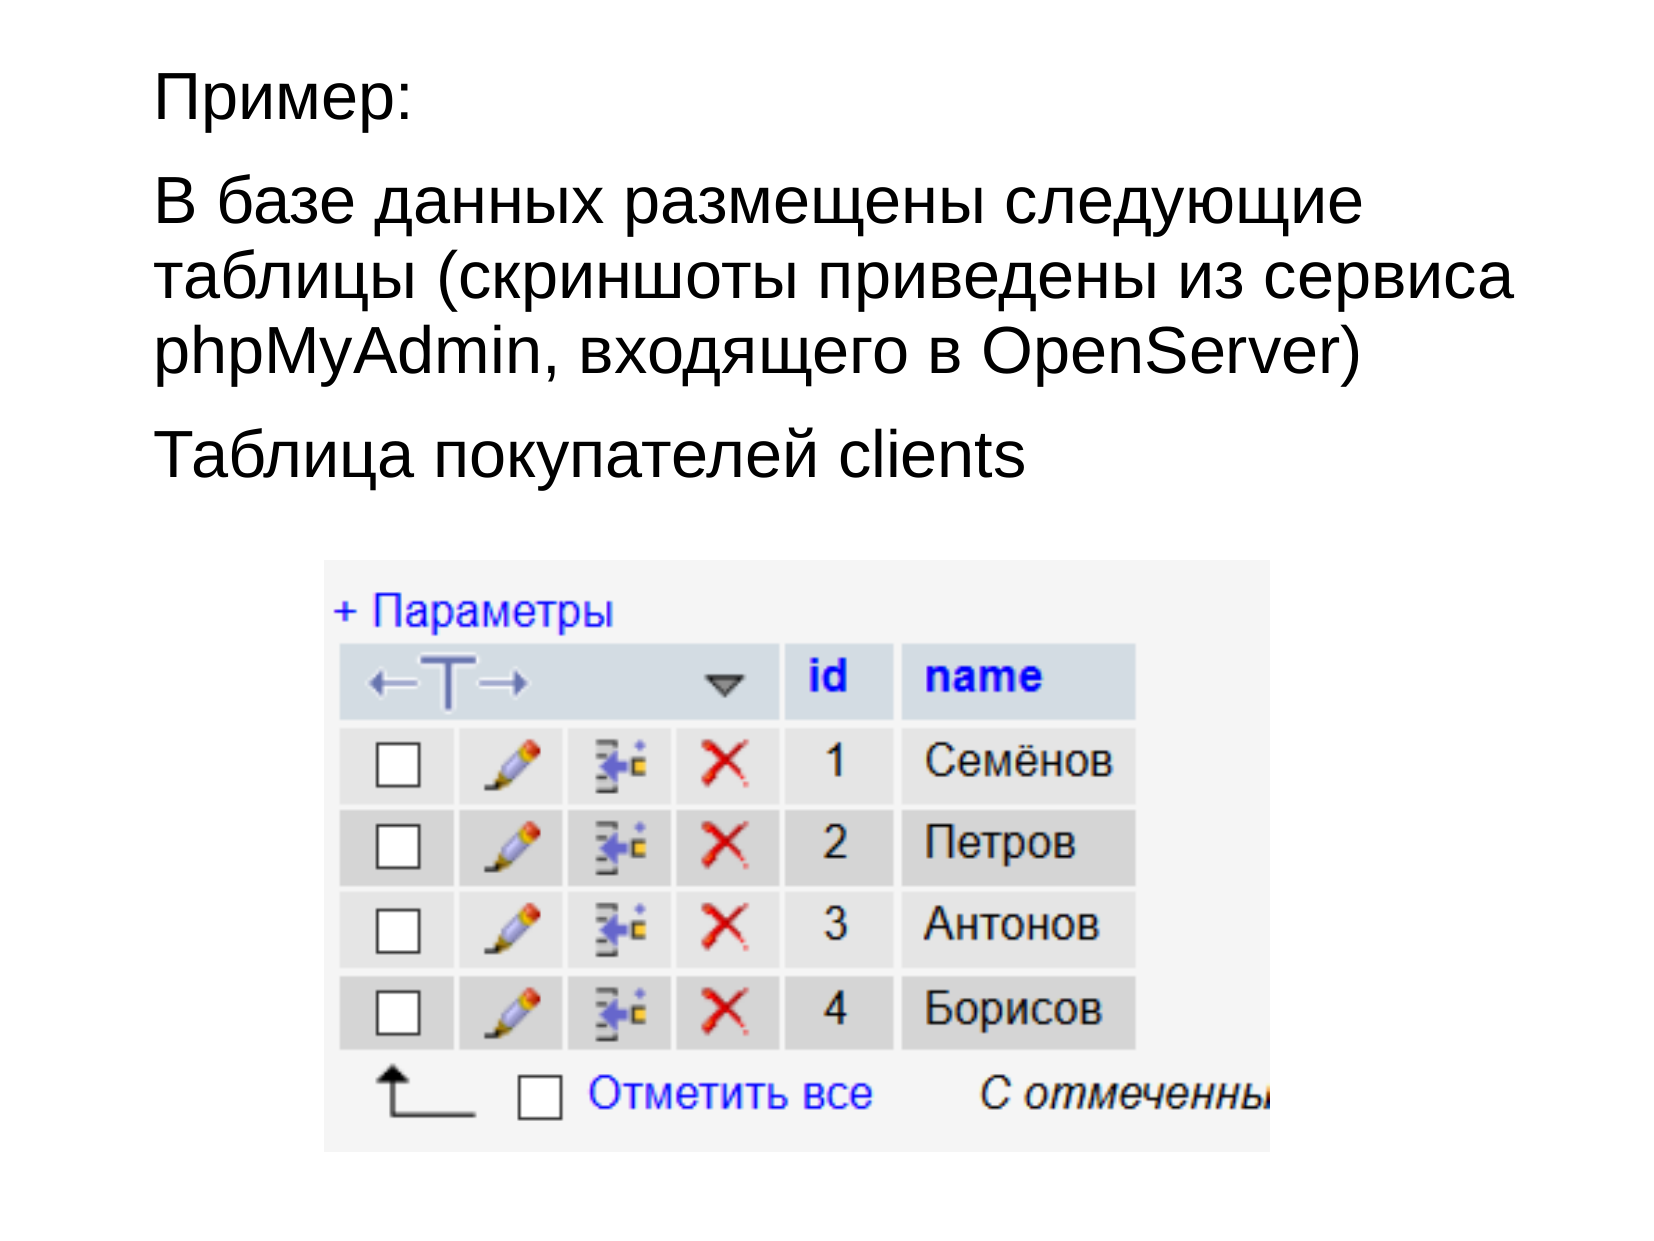

# Пример:
В базе данных размещены следующие таблицы (скриншоты приведены из сервиса phpMyAdmin, входящего в OpenServer)
Таблица покупателей clients